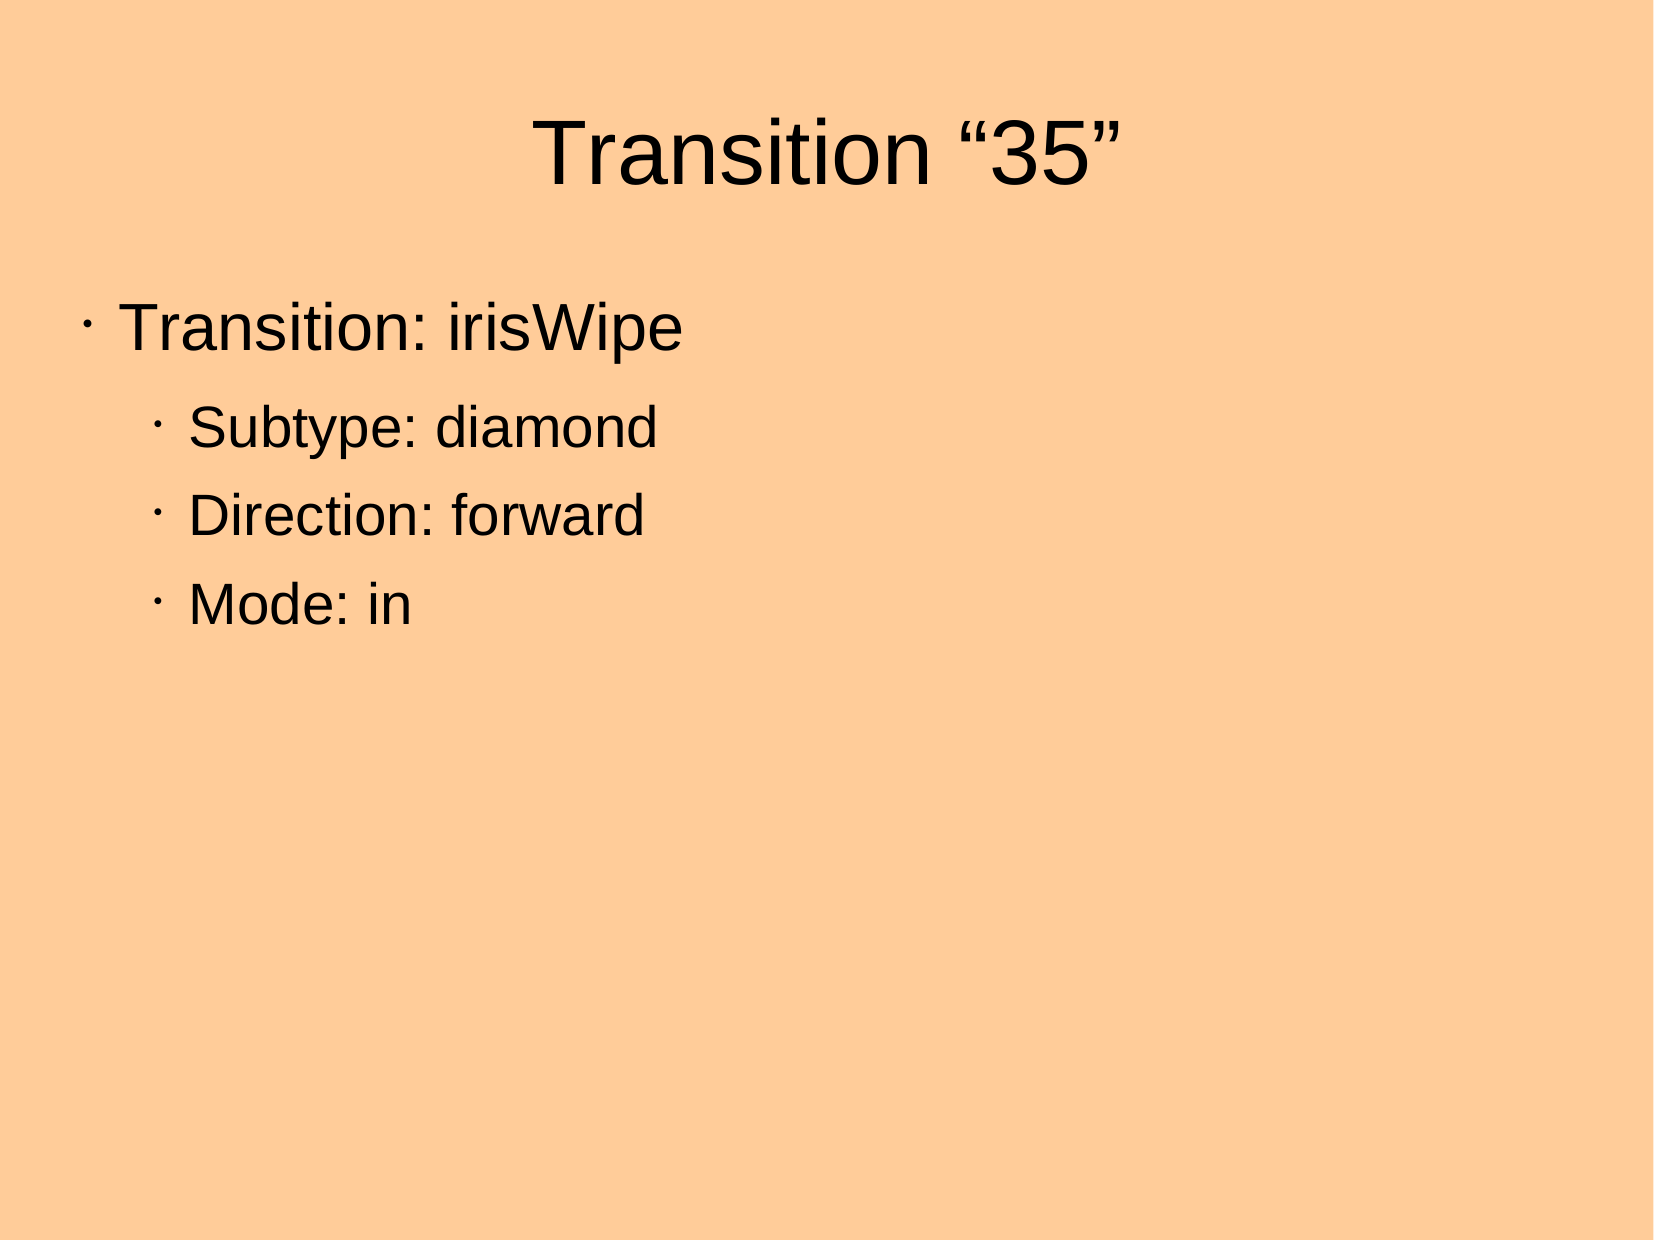

# Transition “35”
Transition: irisWipe
Subtype: diamond
Direction: forward
Mode: in